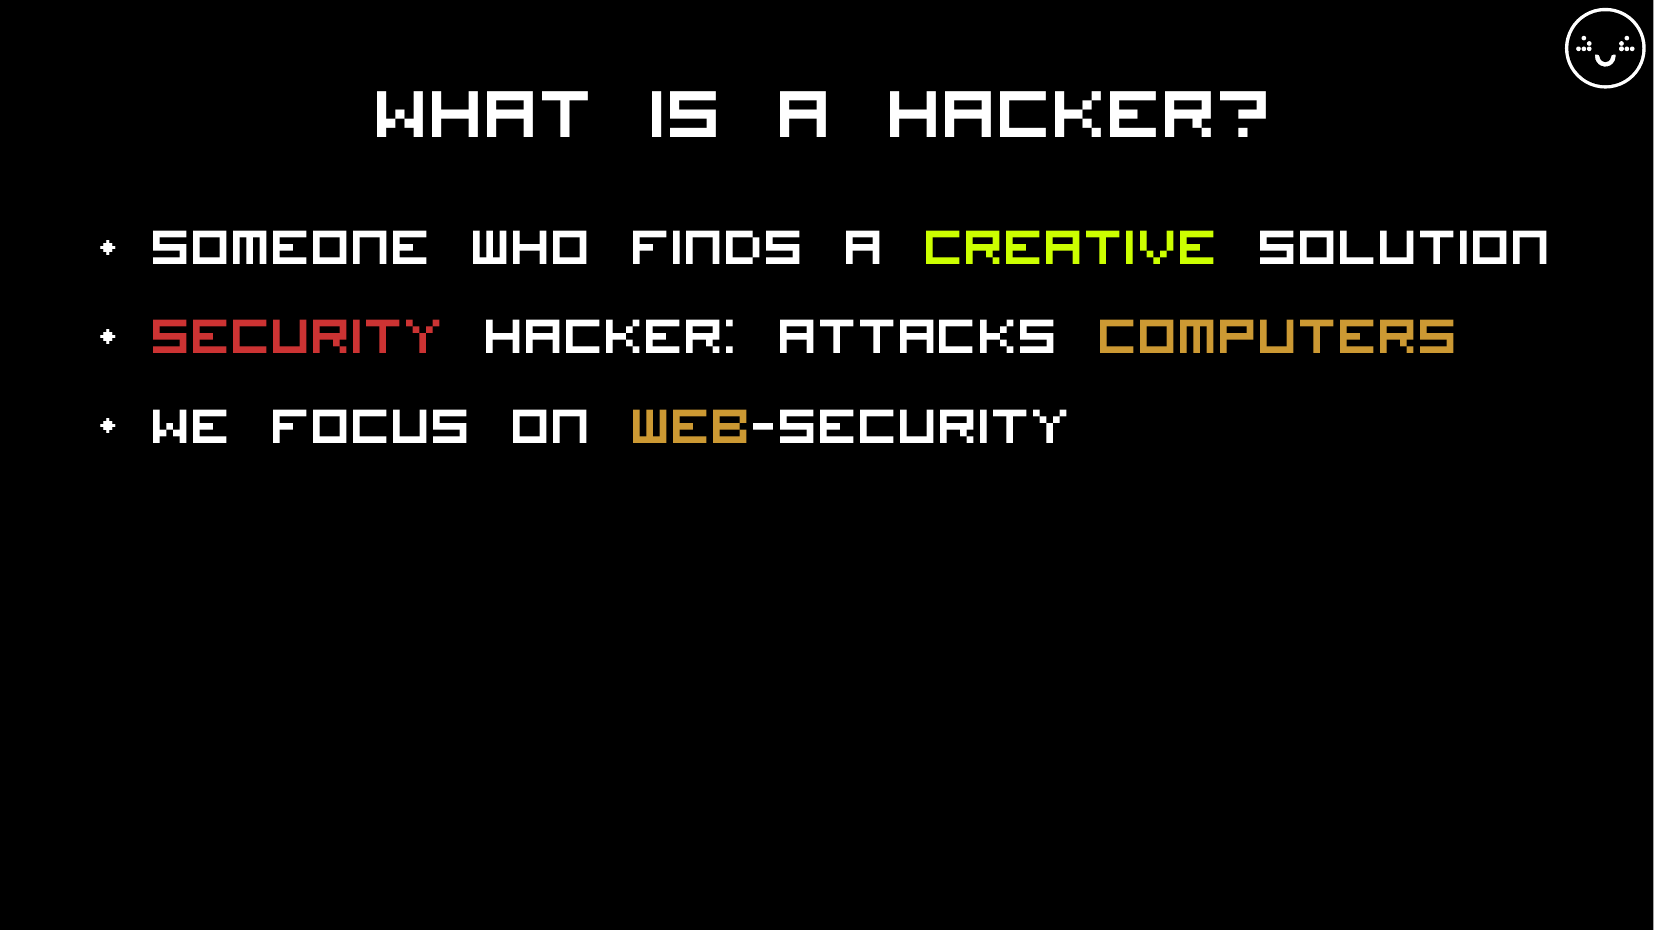

# What is a hacker?
Someone who finds a creative solution
Security hacker: Attacks computers
We focus on web-security